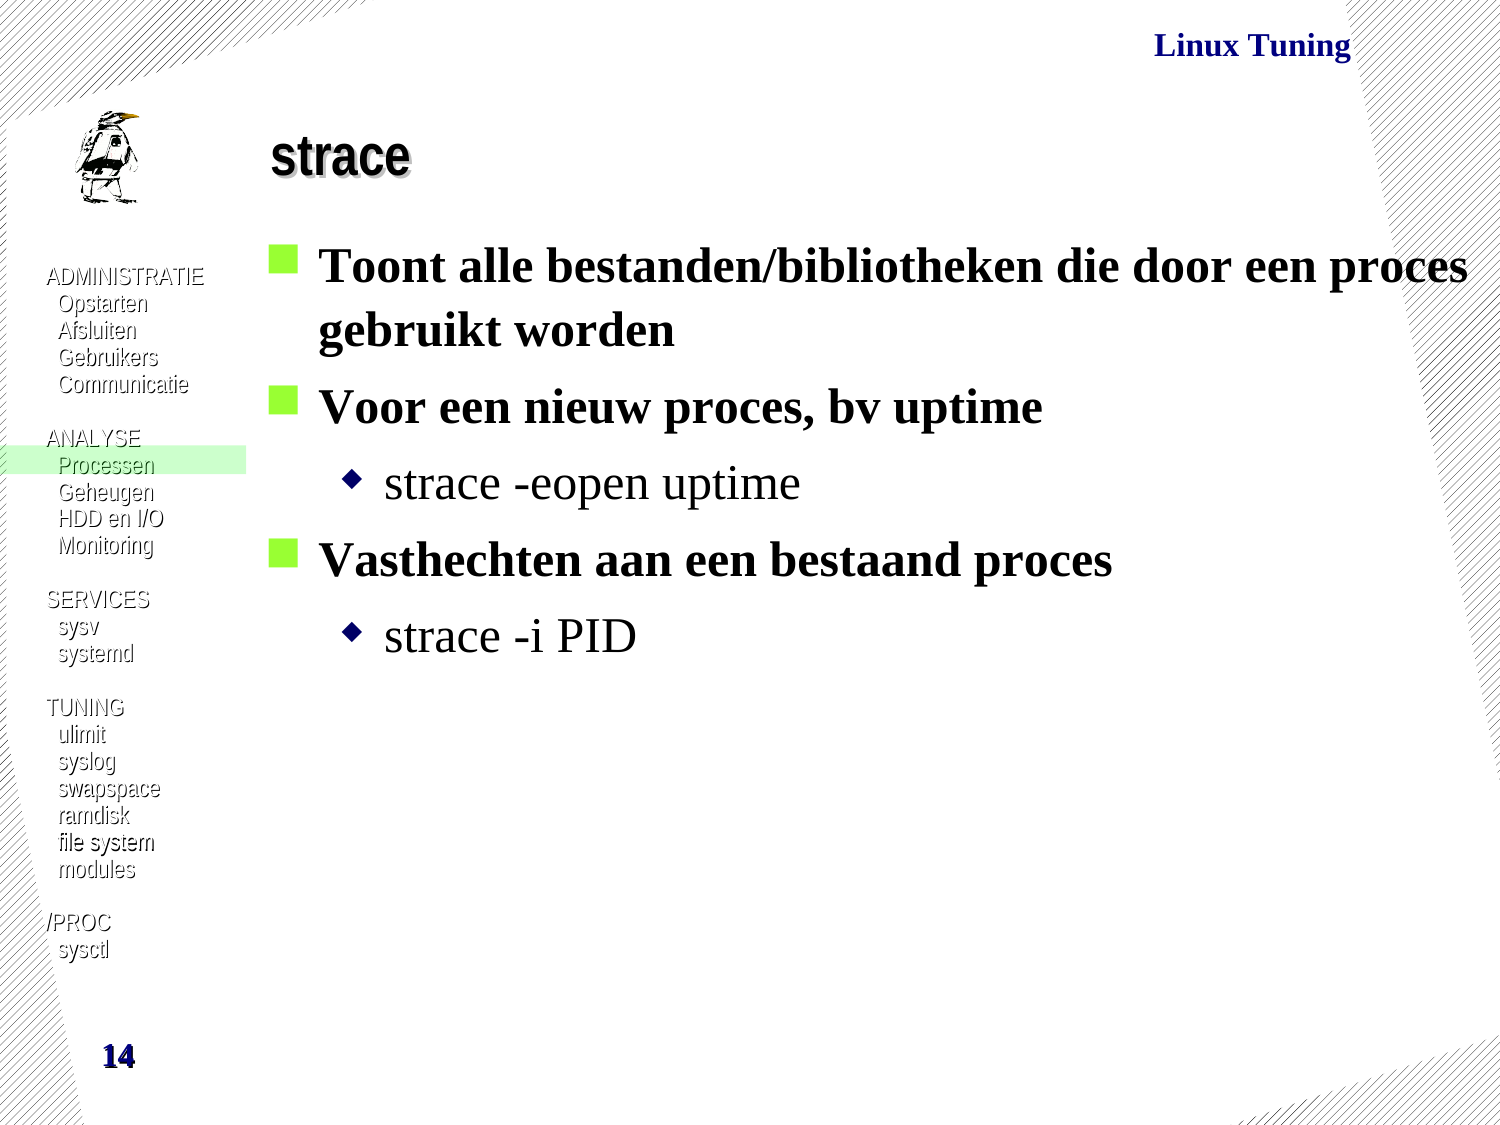

# strace
Toont alle bestanden/bibliotheken die door een proces gebruikt worden
Voor een nieuw proces, bv uptime
strace -eopen uptime
Vasthechten aan een bestaand proces
strace -i PID